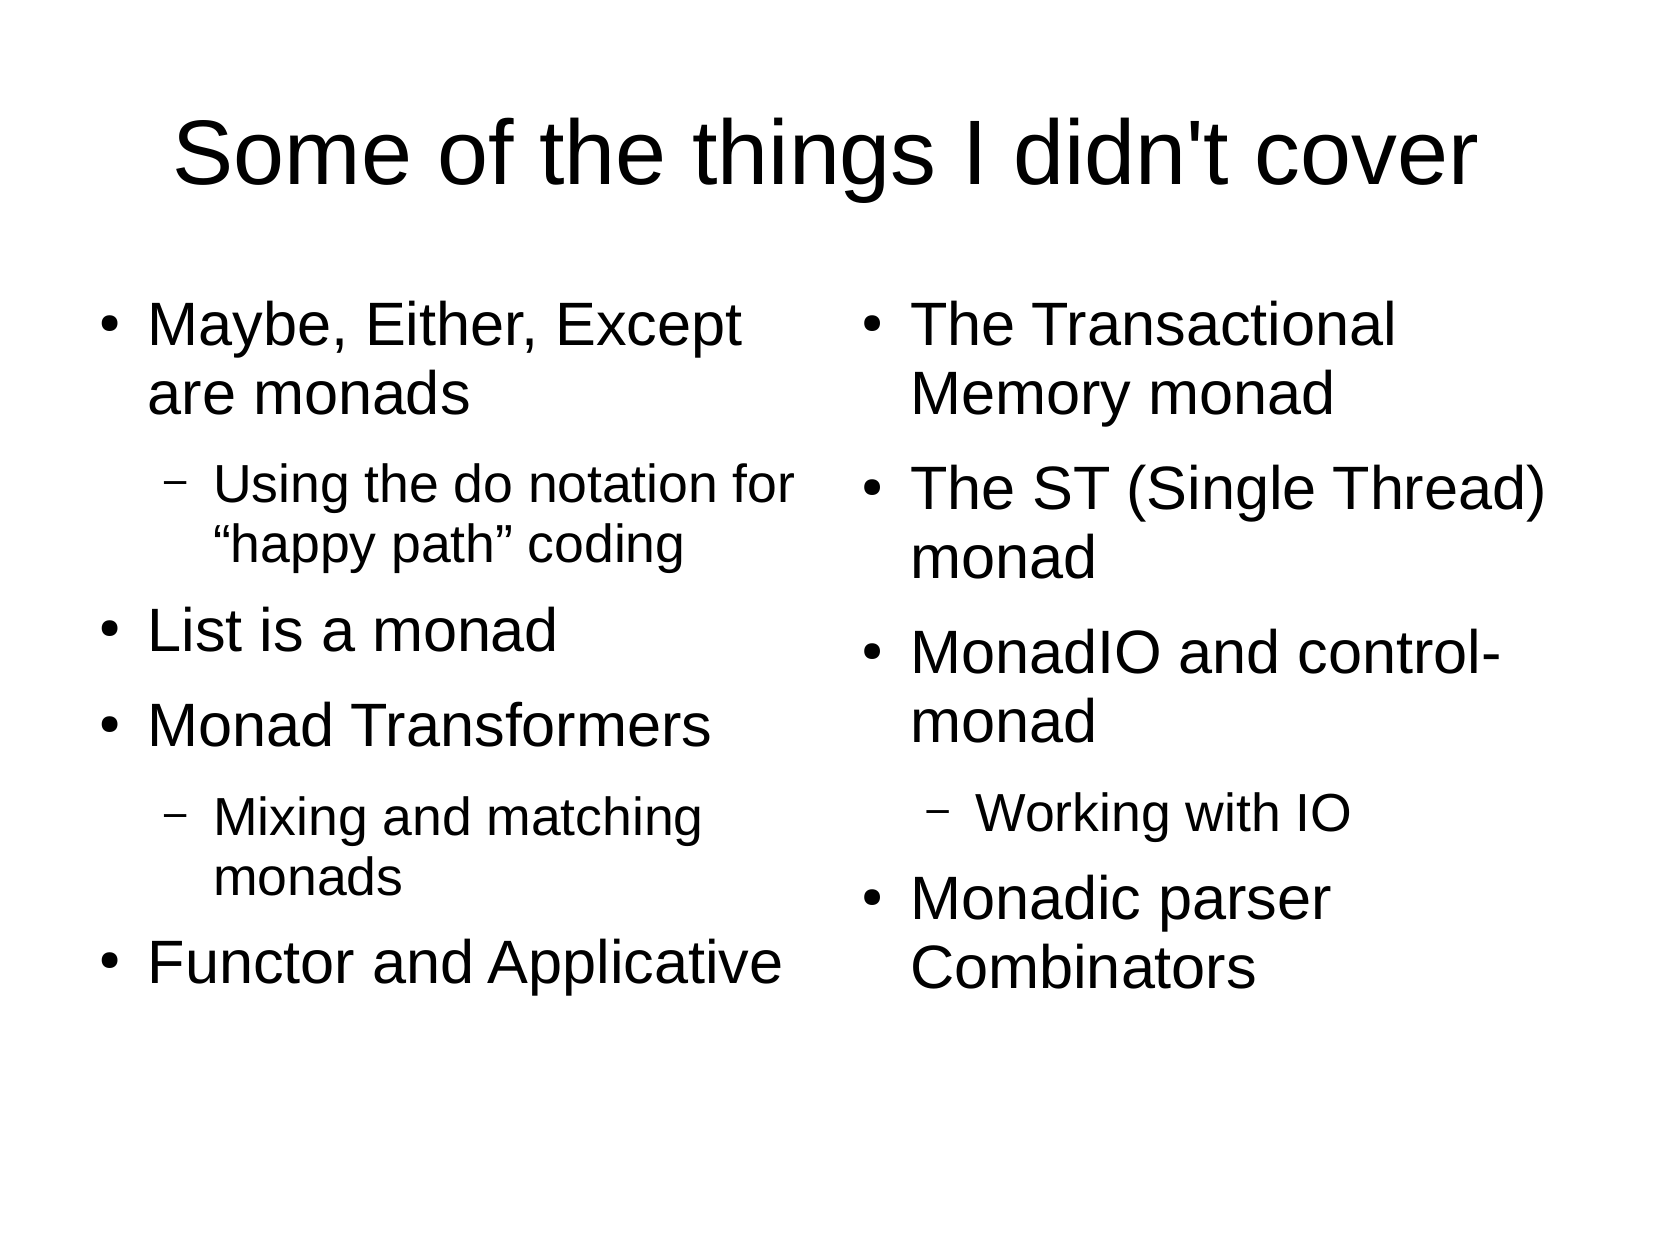

# Some of the things I didn't cover
Maybe, Either, Except are monads
Using the do notation for “happy path” coding
List is a monad
Monad Transformers
Mixing and matching monads
Functor and Applicative
The Transactional Memory monad
The ST (Single Thread) monad
MonadIO and control-monad
Working with IO
Monadic parser Combinators